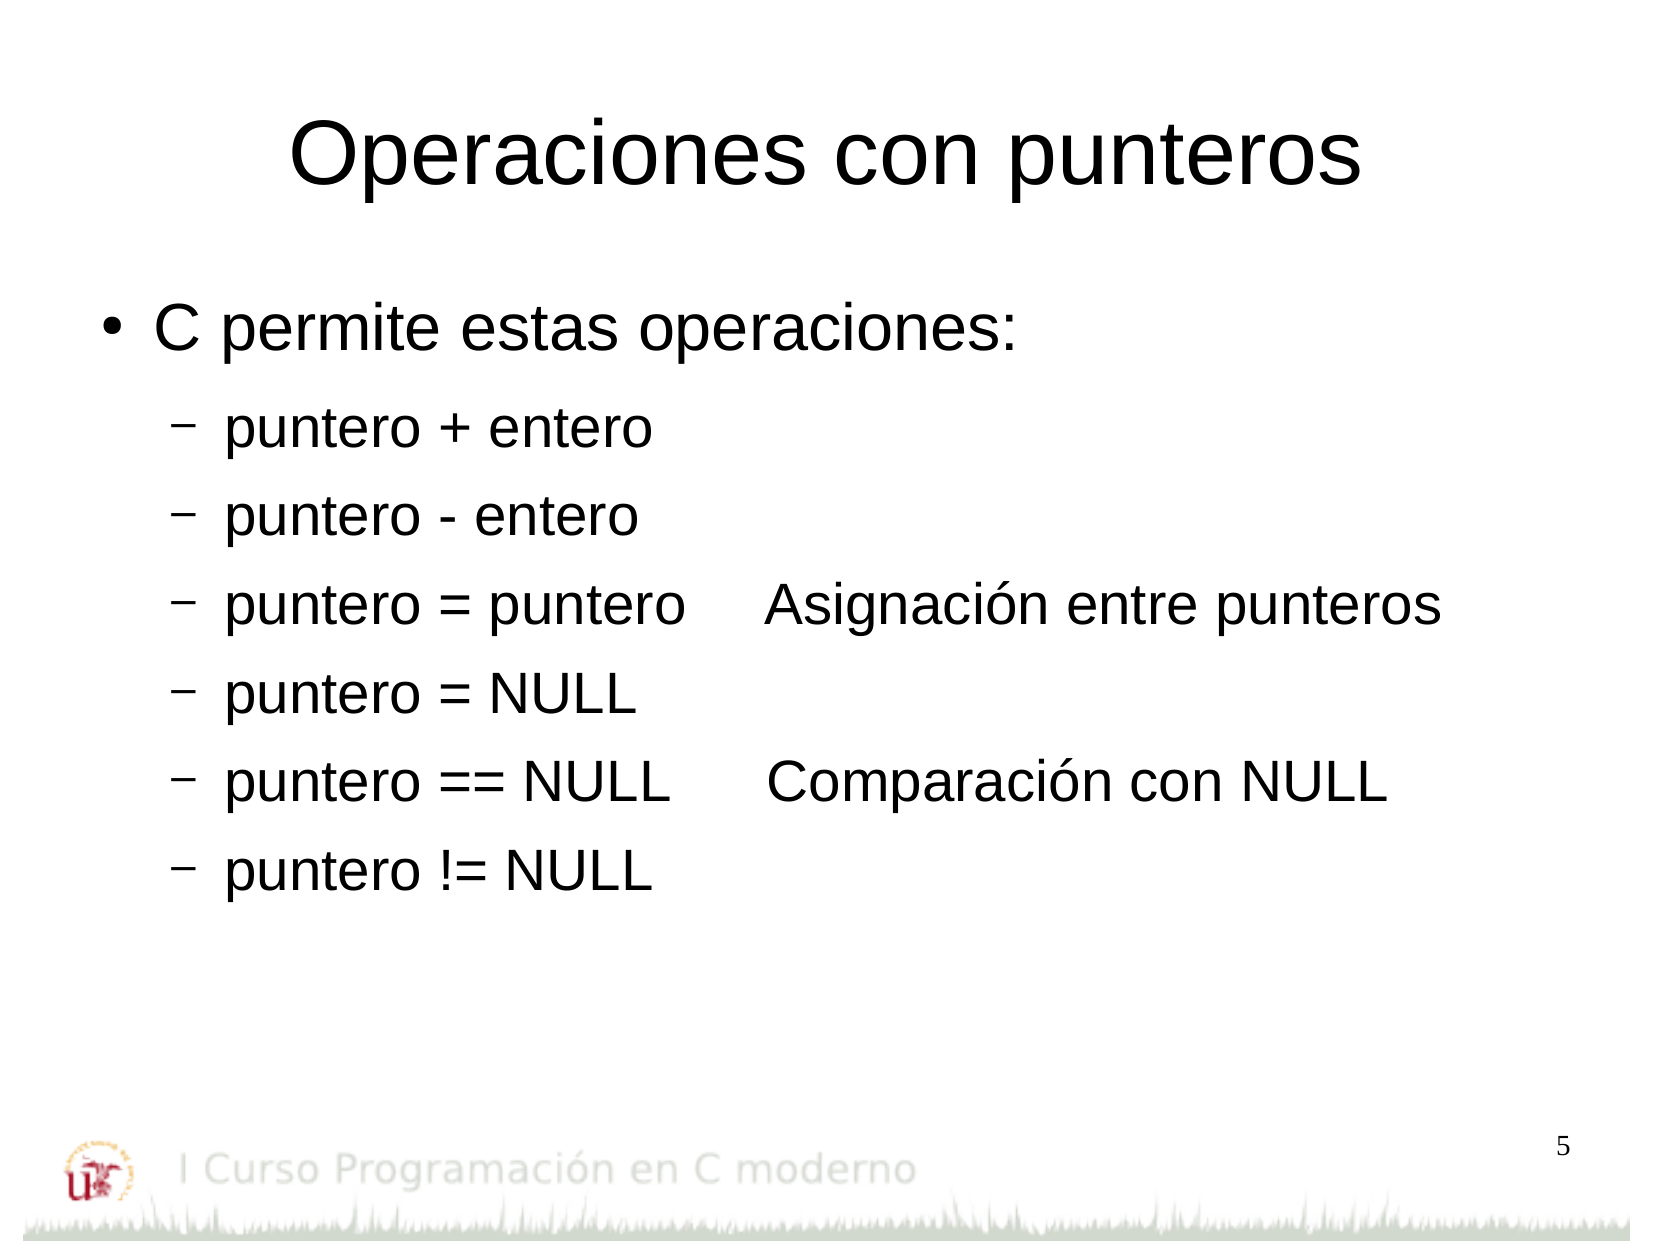

# Operaciones con punteros
C permite estas operaciones:
puntero + entero
puntero - entero
puntero = puntero Asignación entre punteros
puntero = NULL
puntero == NULL Comparación con NULL
puntero != NULL
5